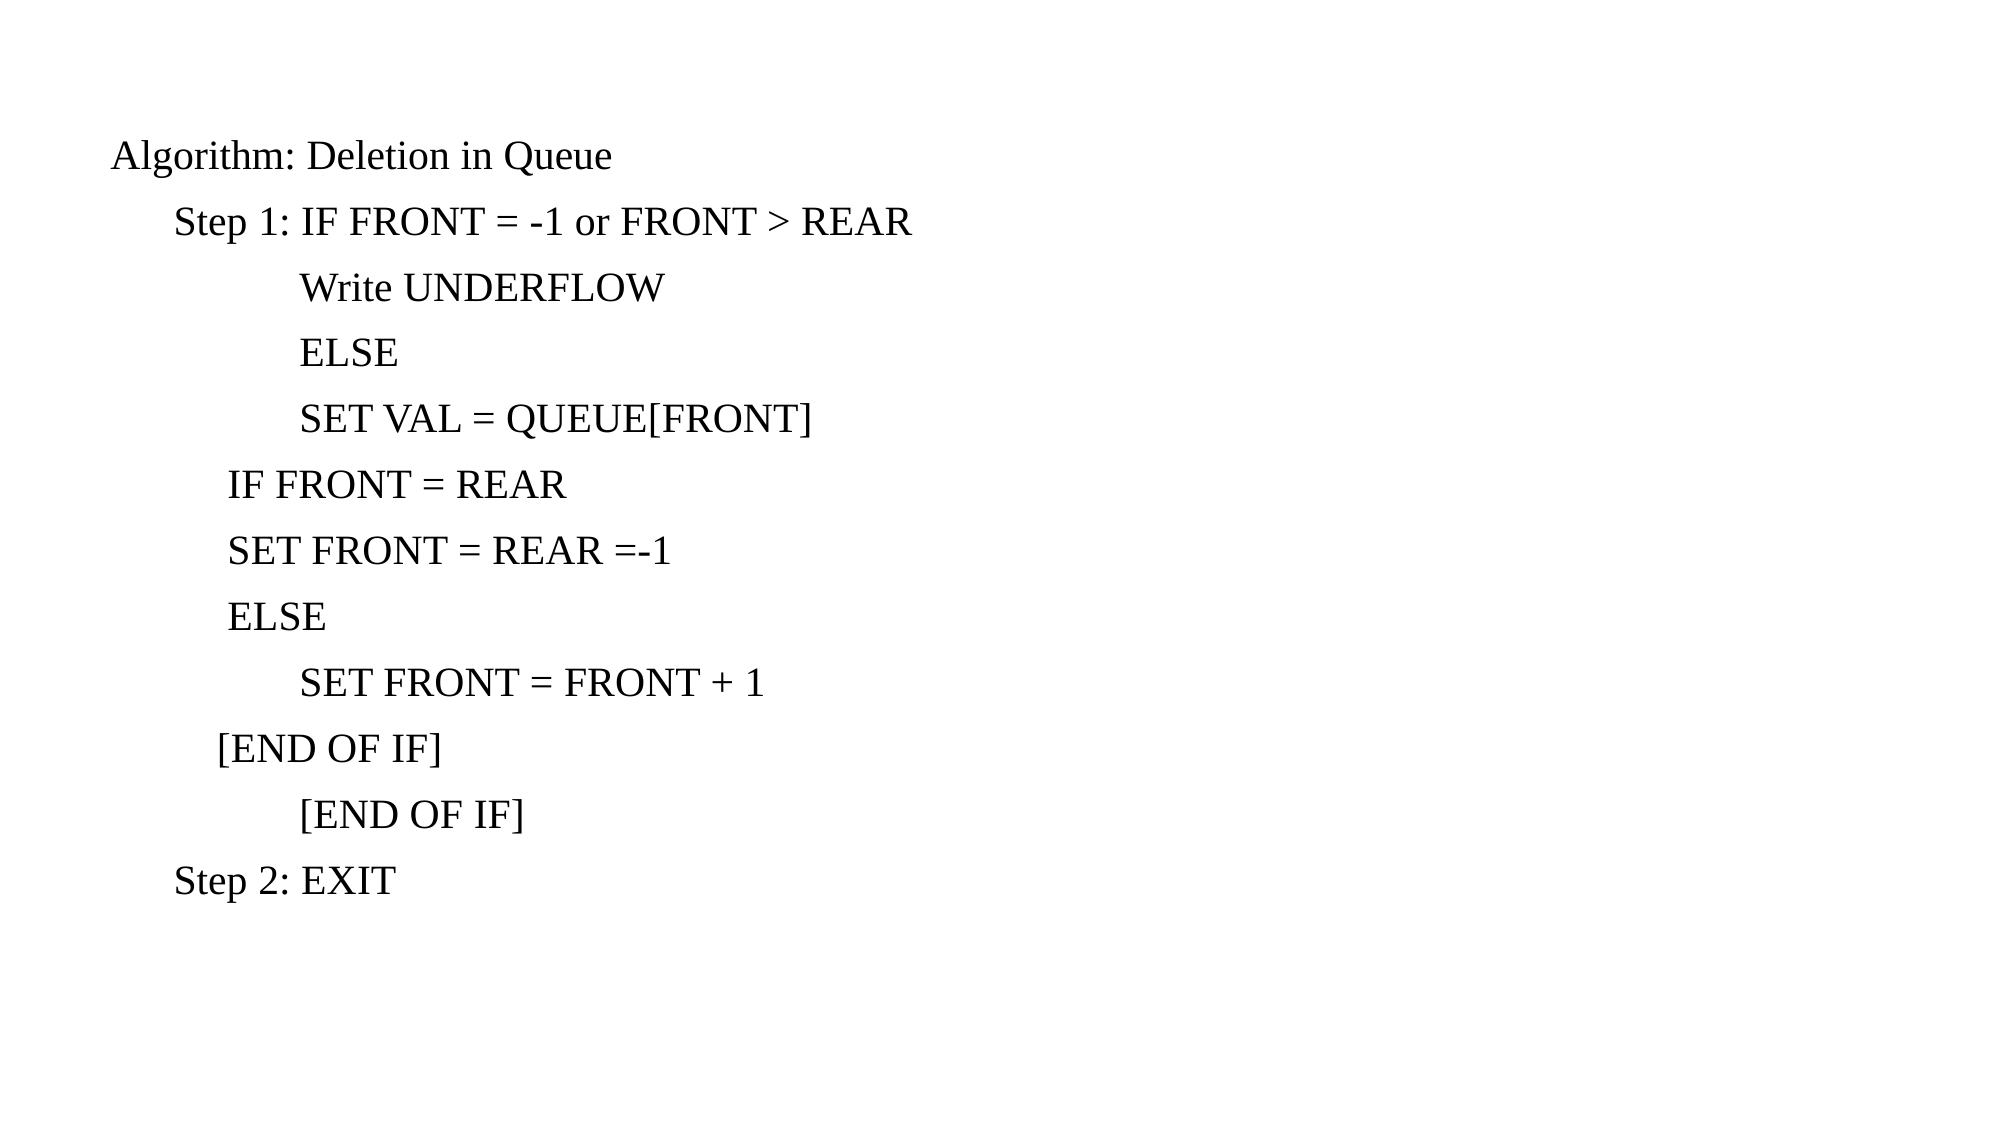

# Algorithm: Deletion in Queue
 Step 1: IF FRONT = -1 or FRONT > REAR
 Write UNDERFLOW
 ELSE
 SET VAL = QUEUE[FRONT]
	 IF FRONT = REAR
	 SET FRONT = REAR =-1
	 ELSE
 SET FRONT = FRONT + 1
	 [END OF IF]
 [END OF IF]
 Step 2: EXIT